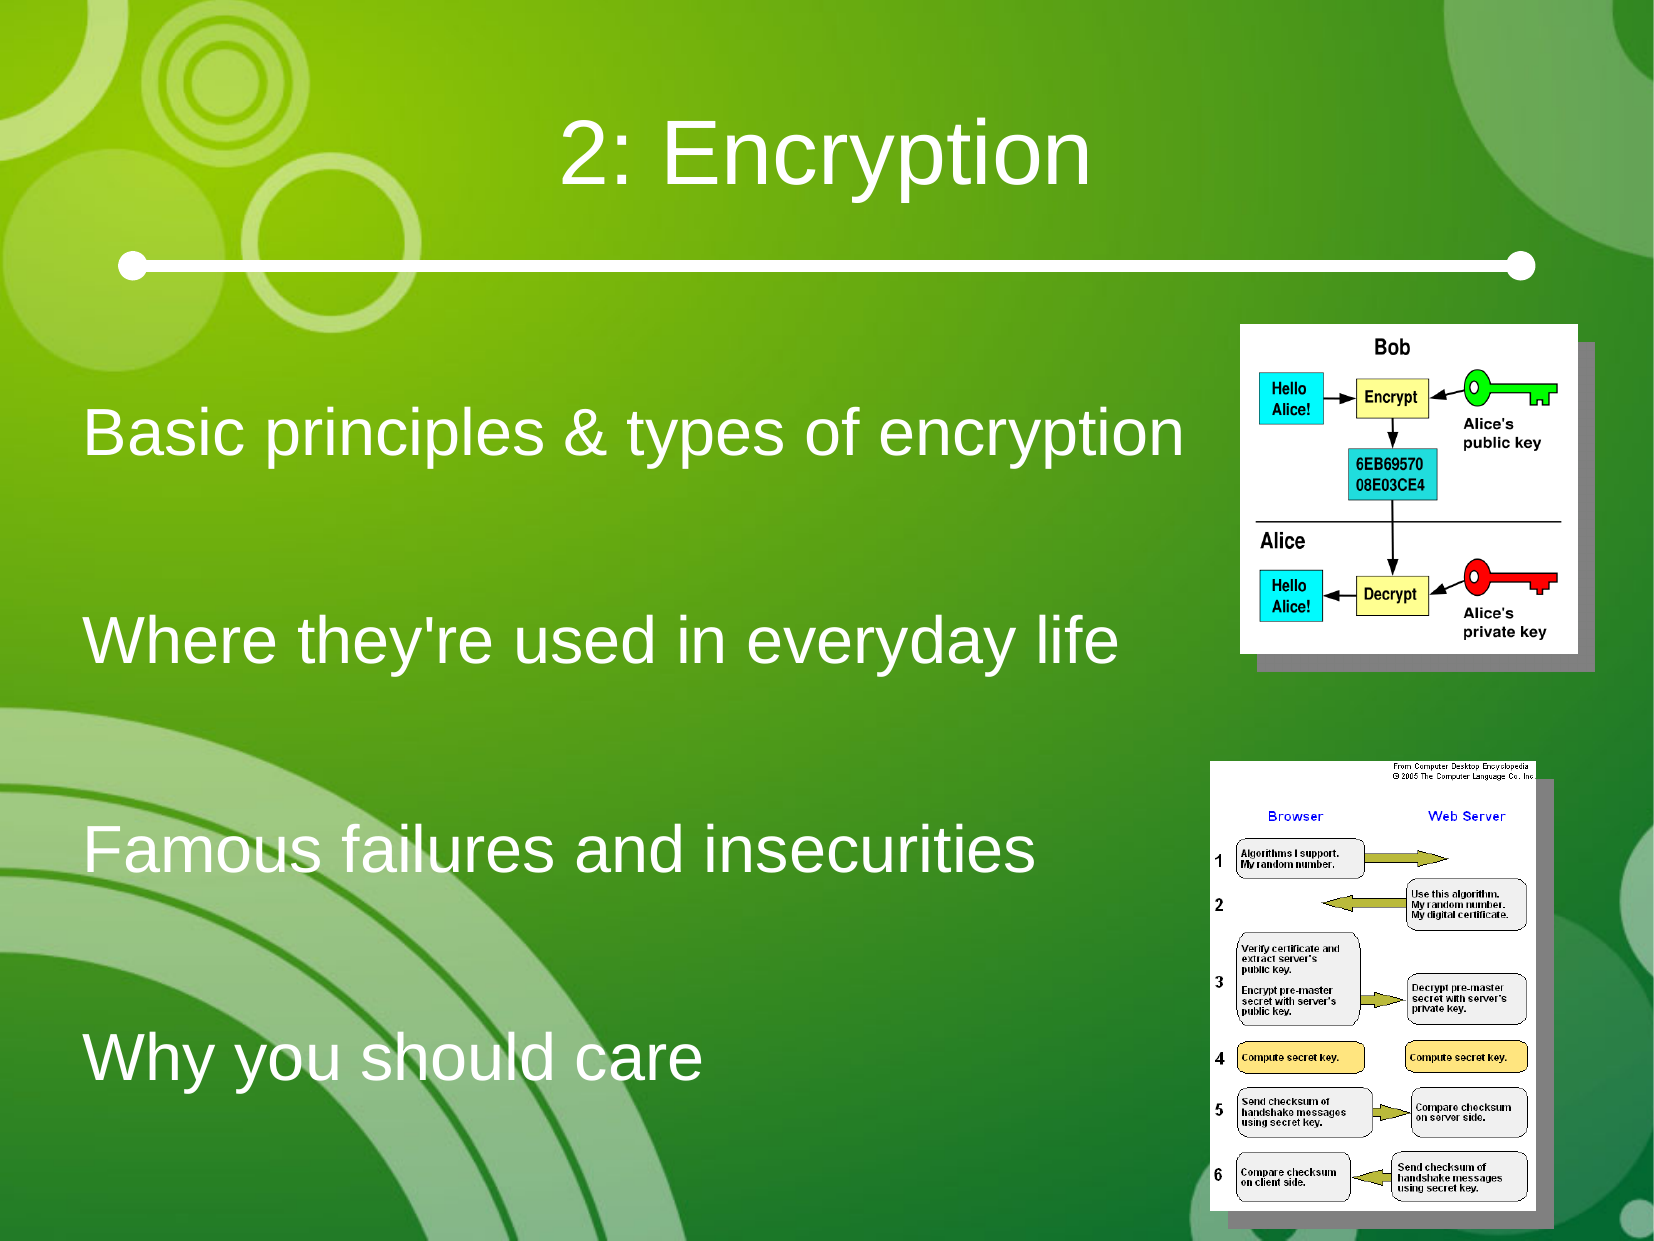

# 2: Encryption
Basic principles & types of encryption
Where they're used in everyday life
Famous failures and insecurities
Why you should care